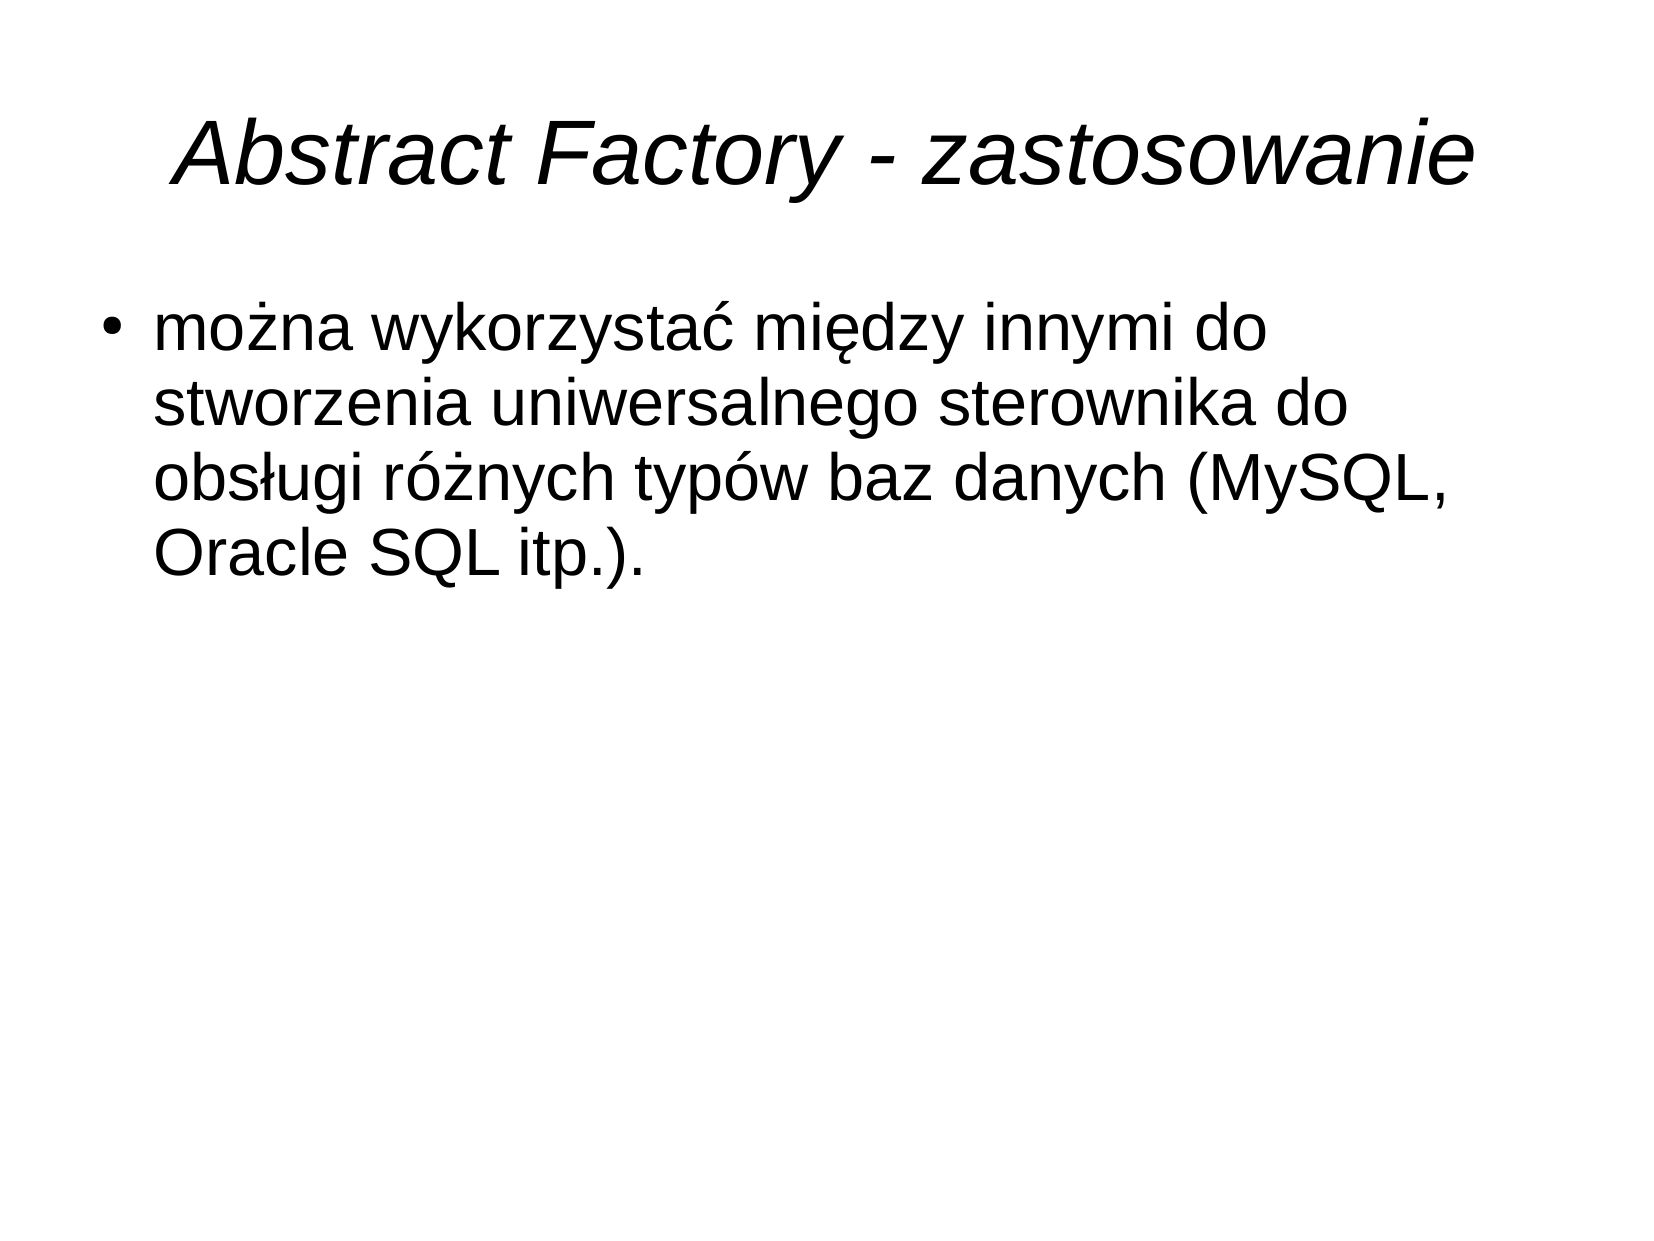

# Abstract Factory - zastosowanie
można wykorzystać między innymi do stworzenia uniwersalnego sterownika do obsługi różnych typów baz danych (MySQL, Oracle SQL itp.).